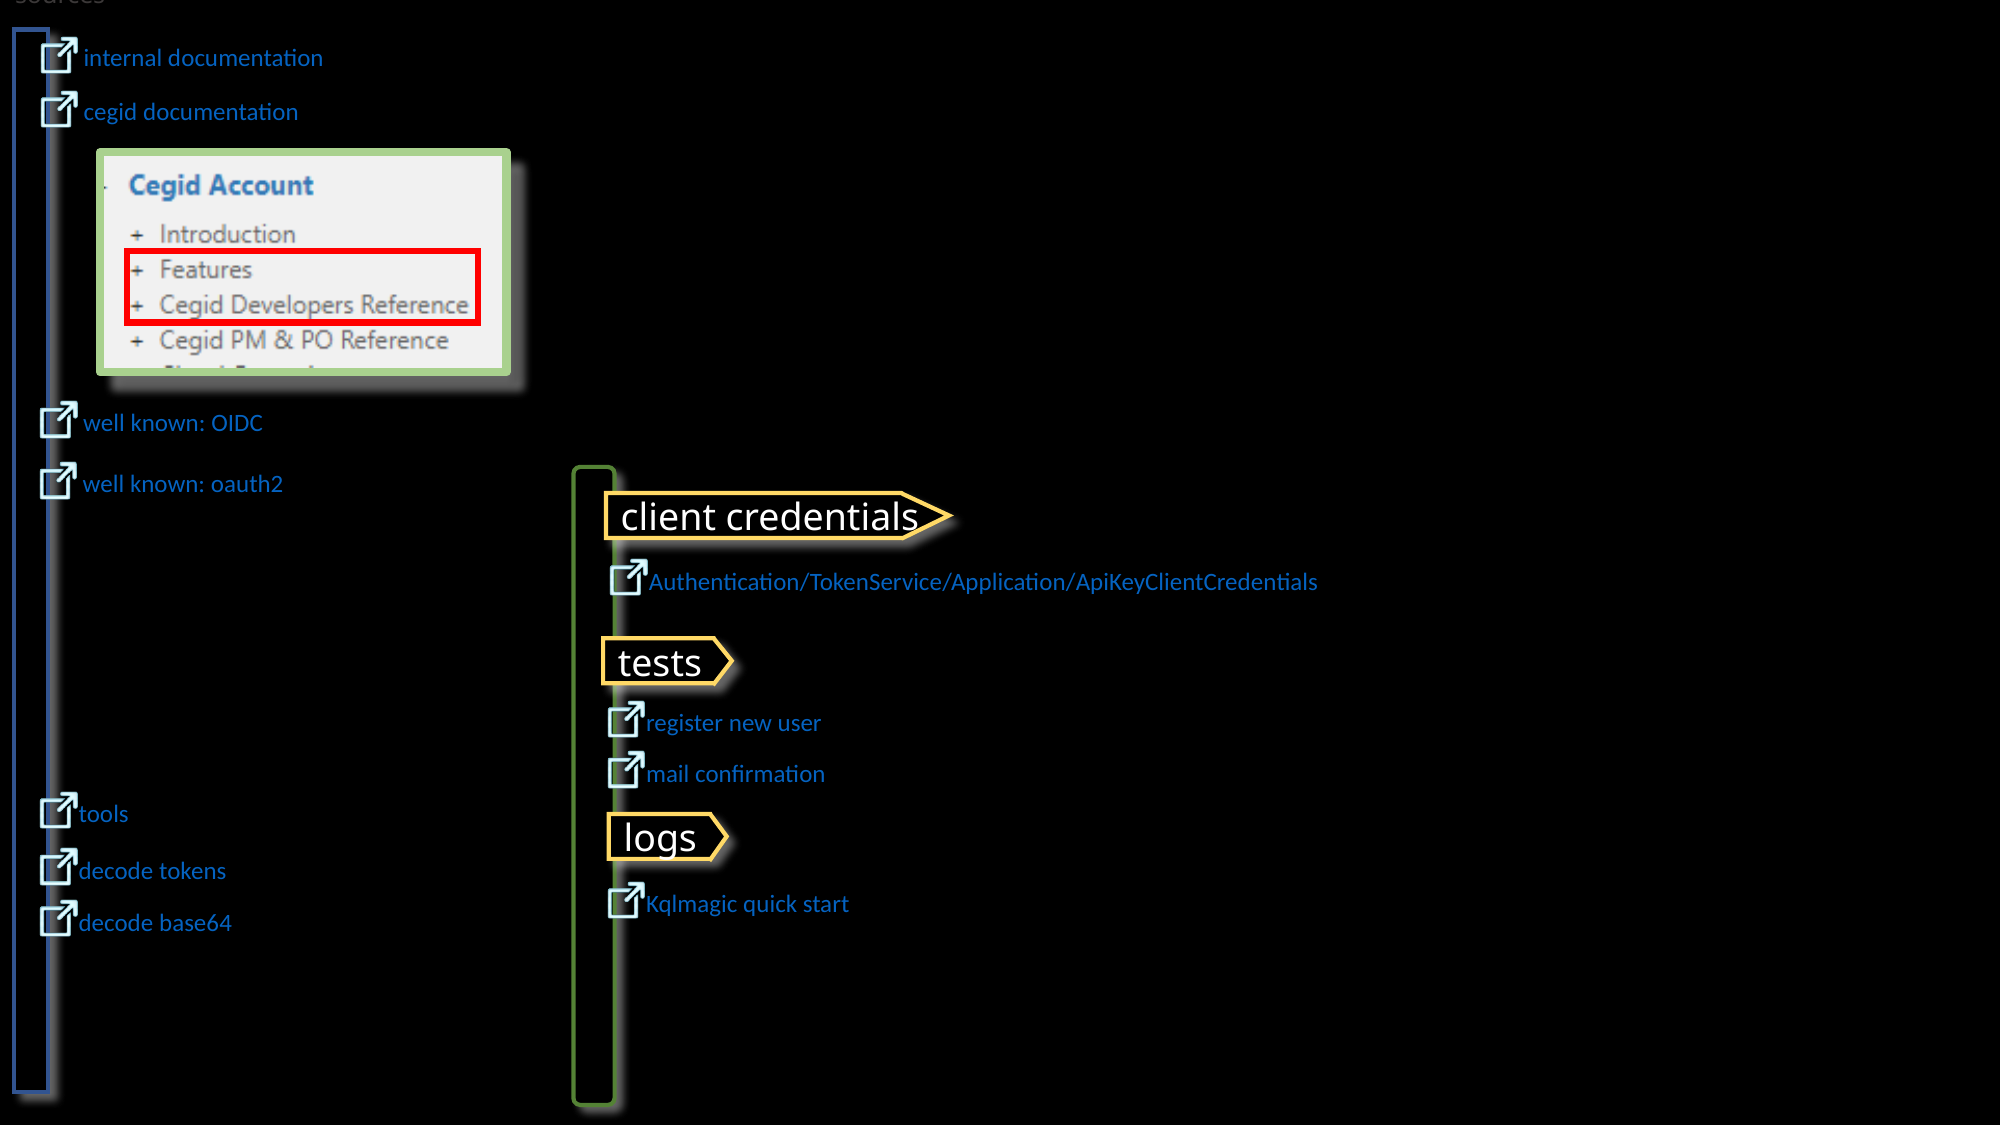

# 1.2 sources
internal documentation
cegid documentation
well known: OIDC
well known: oauth2
client credentials
Authentication/TokenService/Application/ApiKeyClientCredentials
tests
register new user
mail confirmation
tools
logs
decode tokens
Kqlmagic quick start
decode base64